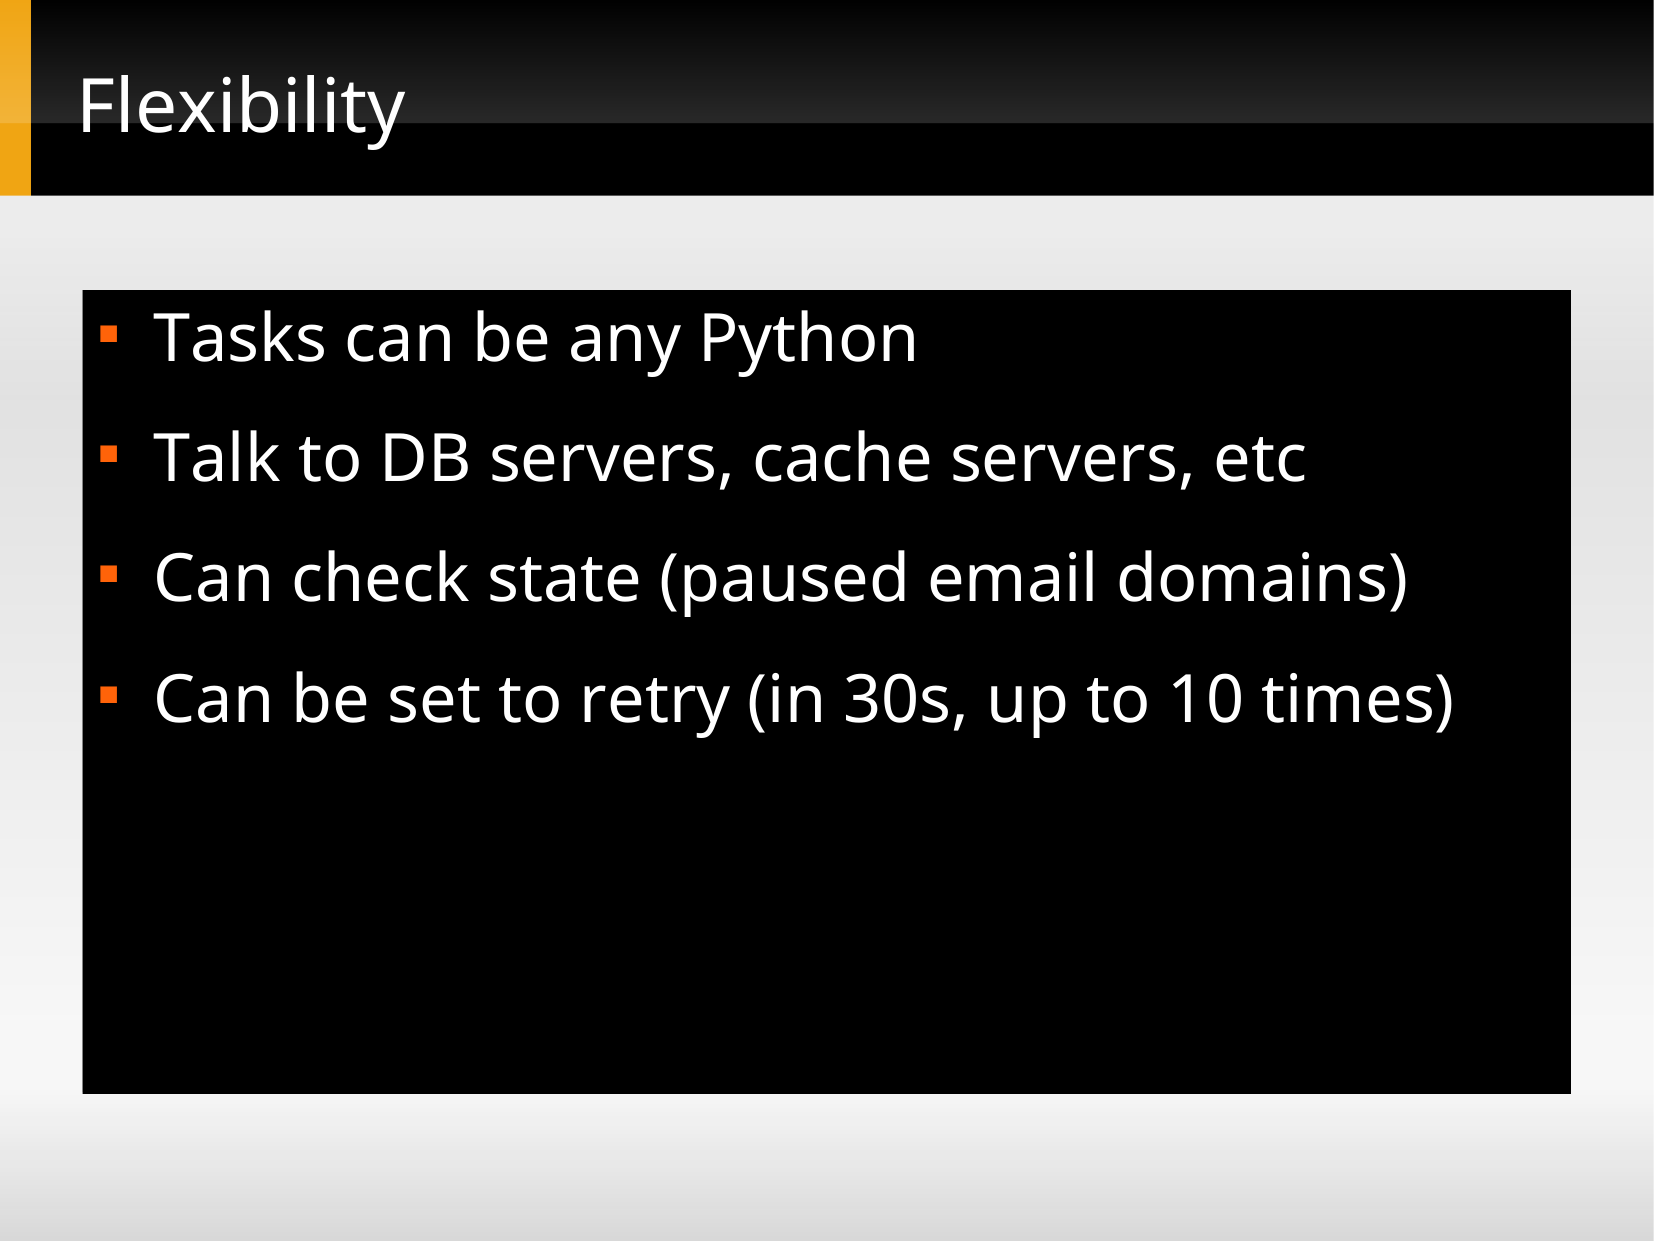

# Flexibility
Tasks can be any Python
Talk to DB servers, cache servers, etc
Can check state (paused email domains)
Can be set to retry (in 30s, up to 10 times)